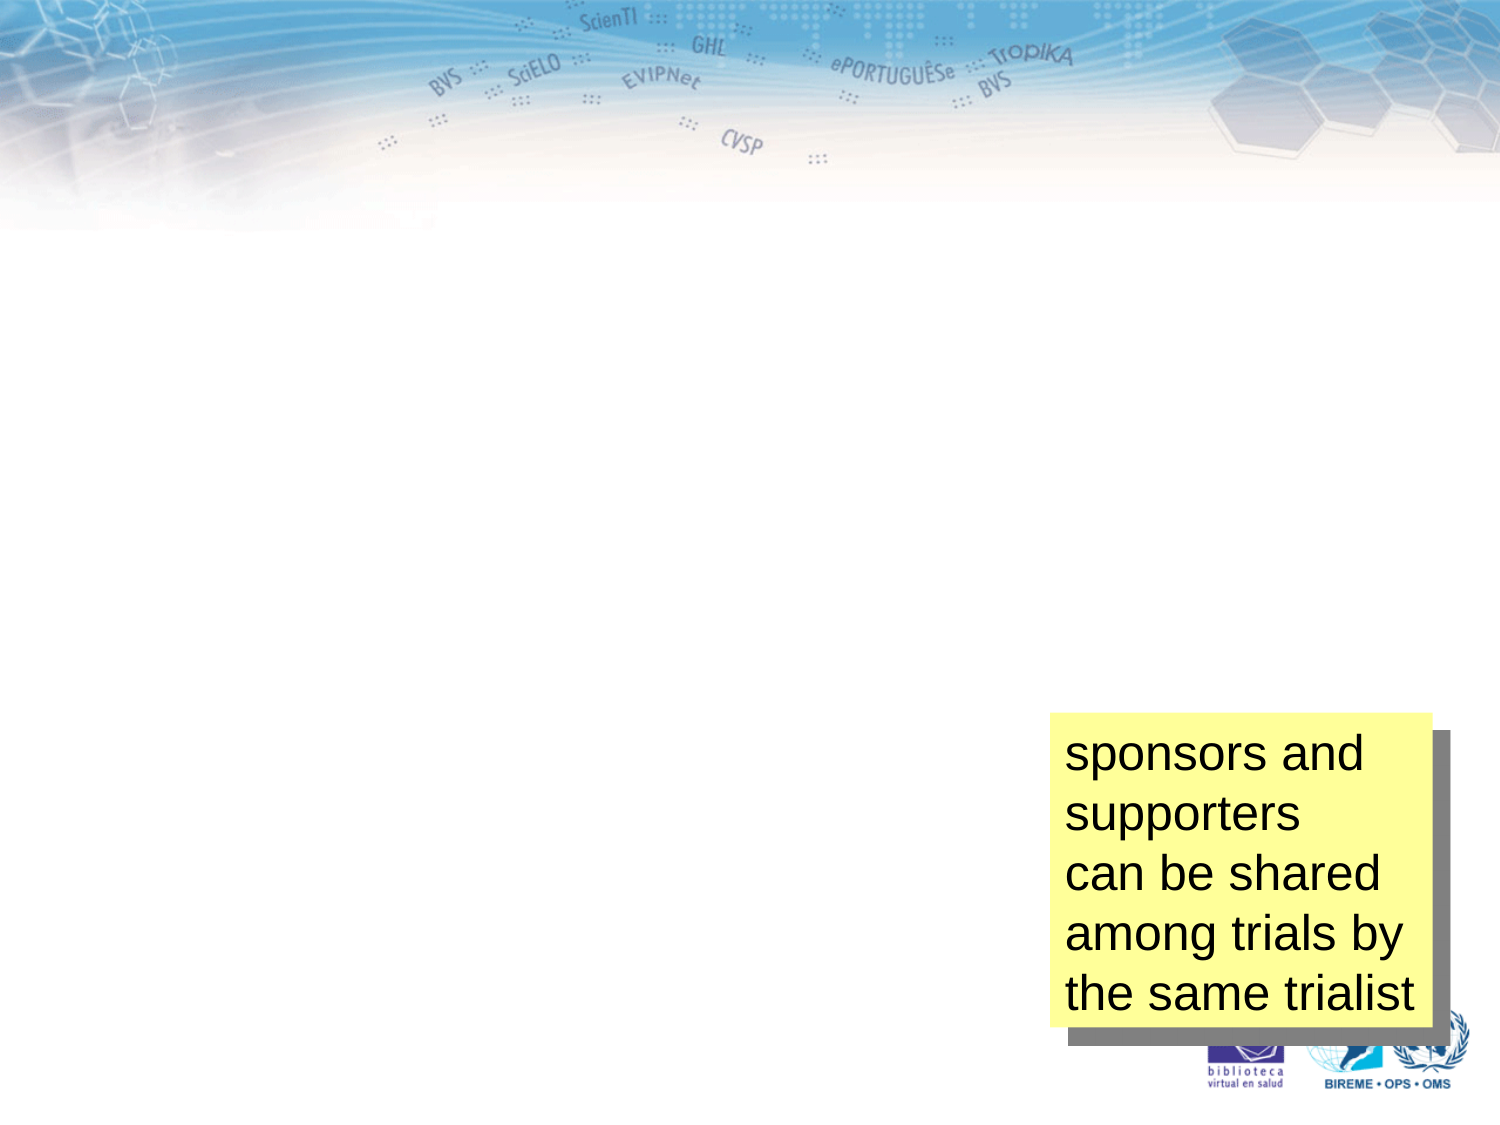

#
sponsors and
supporters
can be shared
among trials by
the same trialist